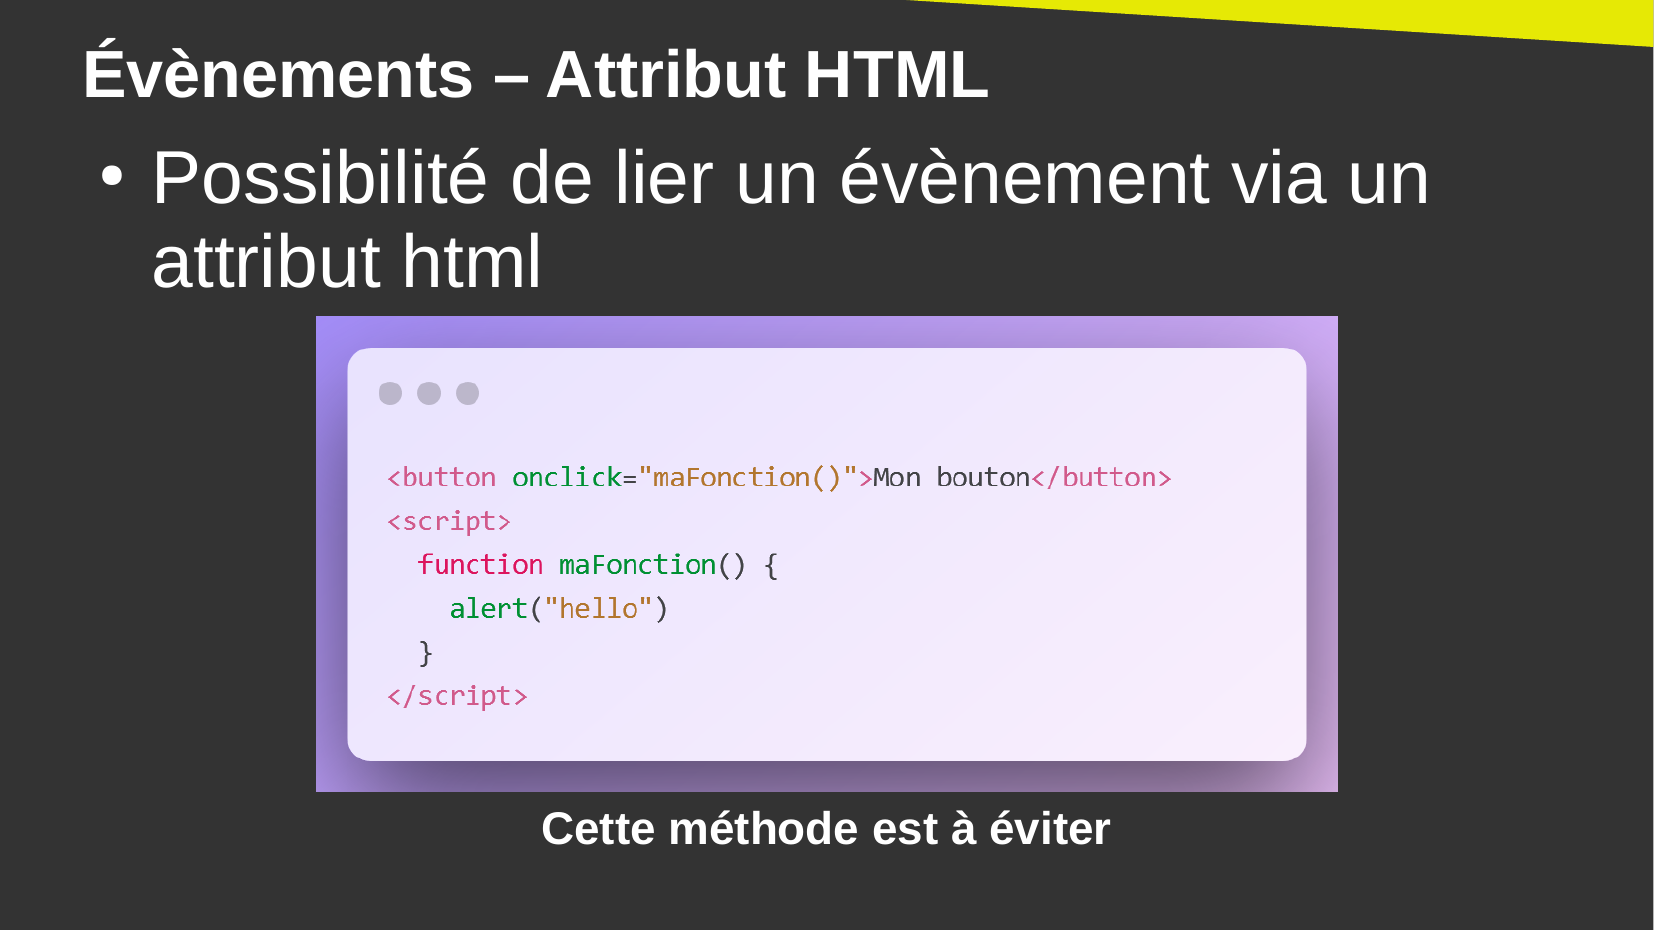

# Évènements – Attribut HTML
Possibilité de lier un évènement via un attribut html
Cette méthode est à éviter